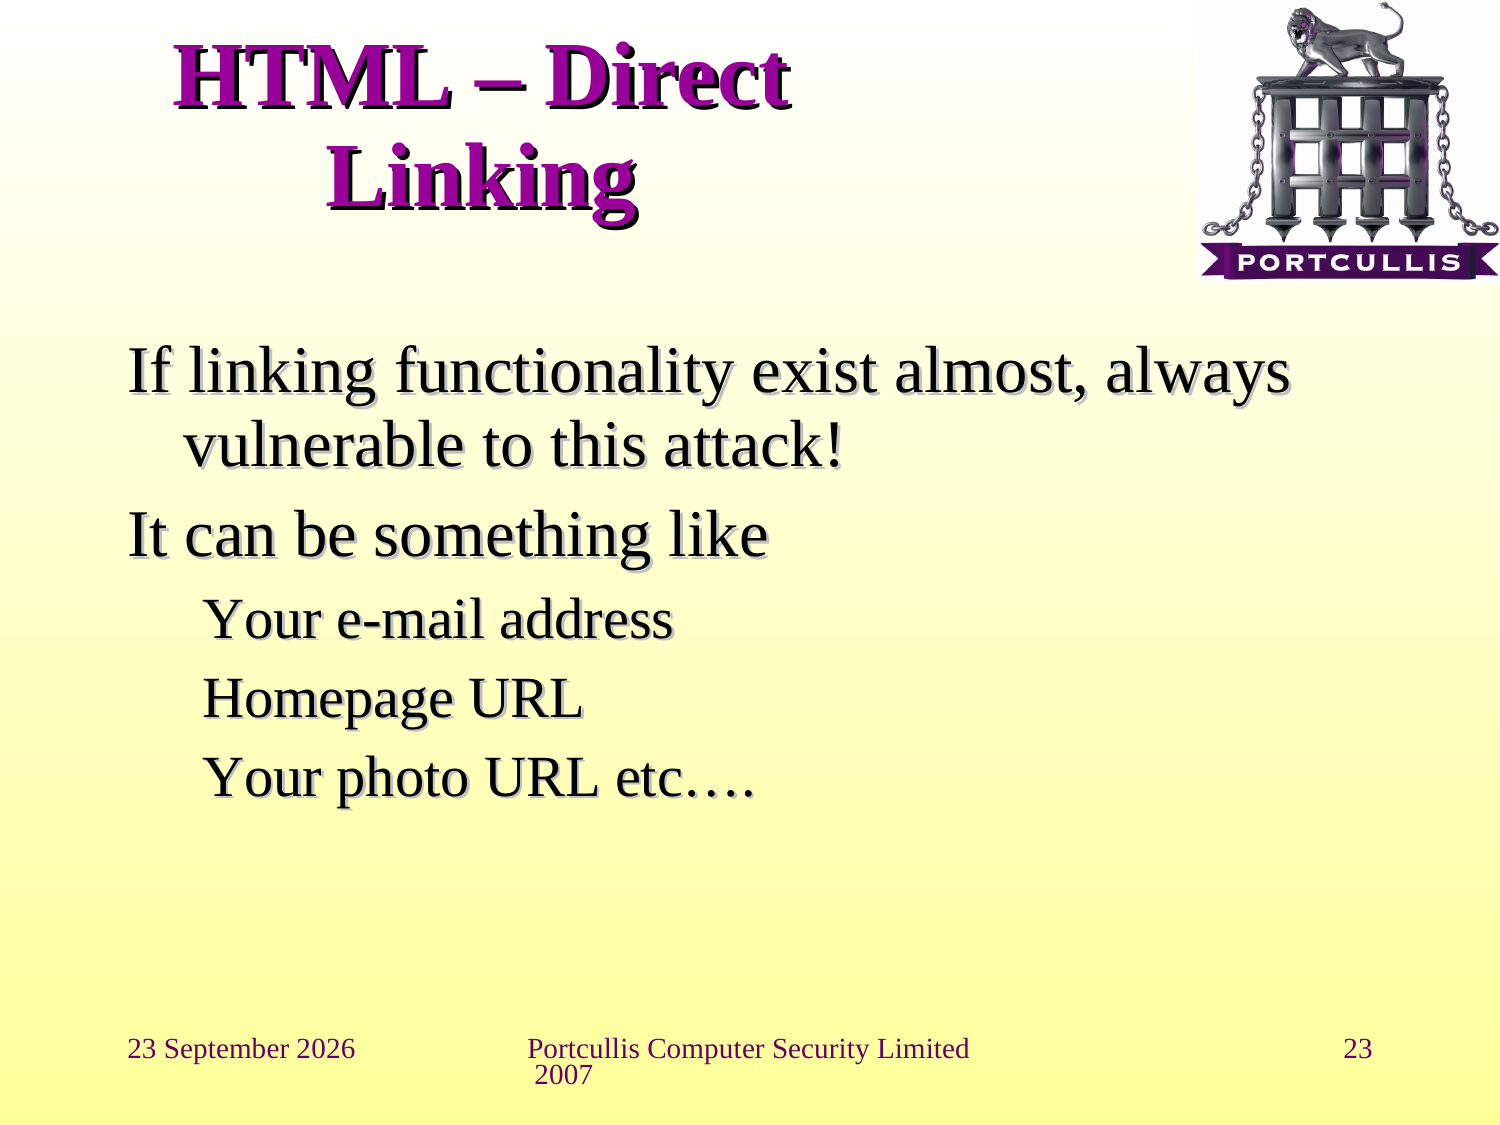

# HTML – Direct Linking
If linking functionality exist almost, always vulnerable to this attack!
It can be something like
Your e-mail address
Homepage URL
Your photo URL etc….
Portcullis Computer Security Limited 2007
23